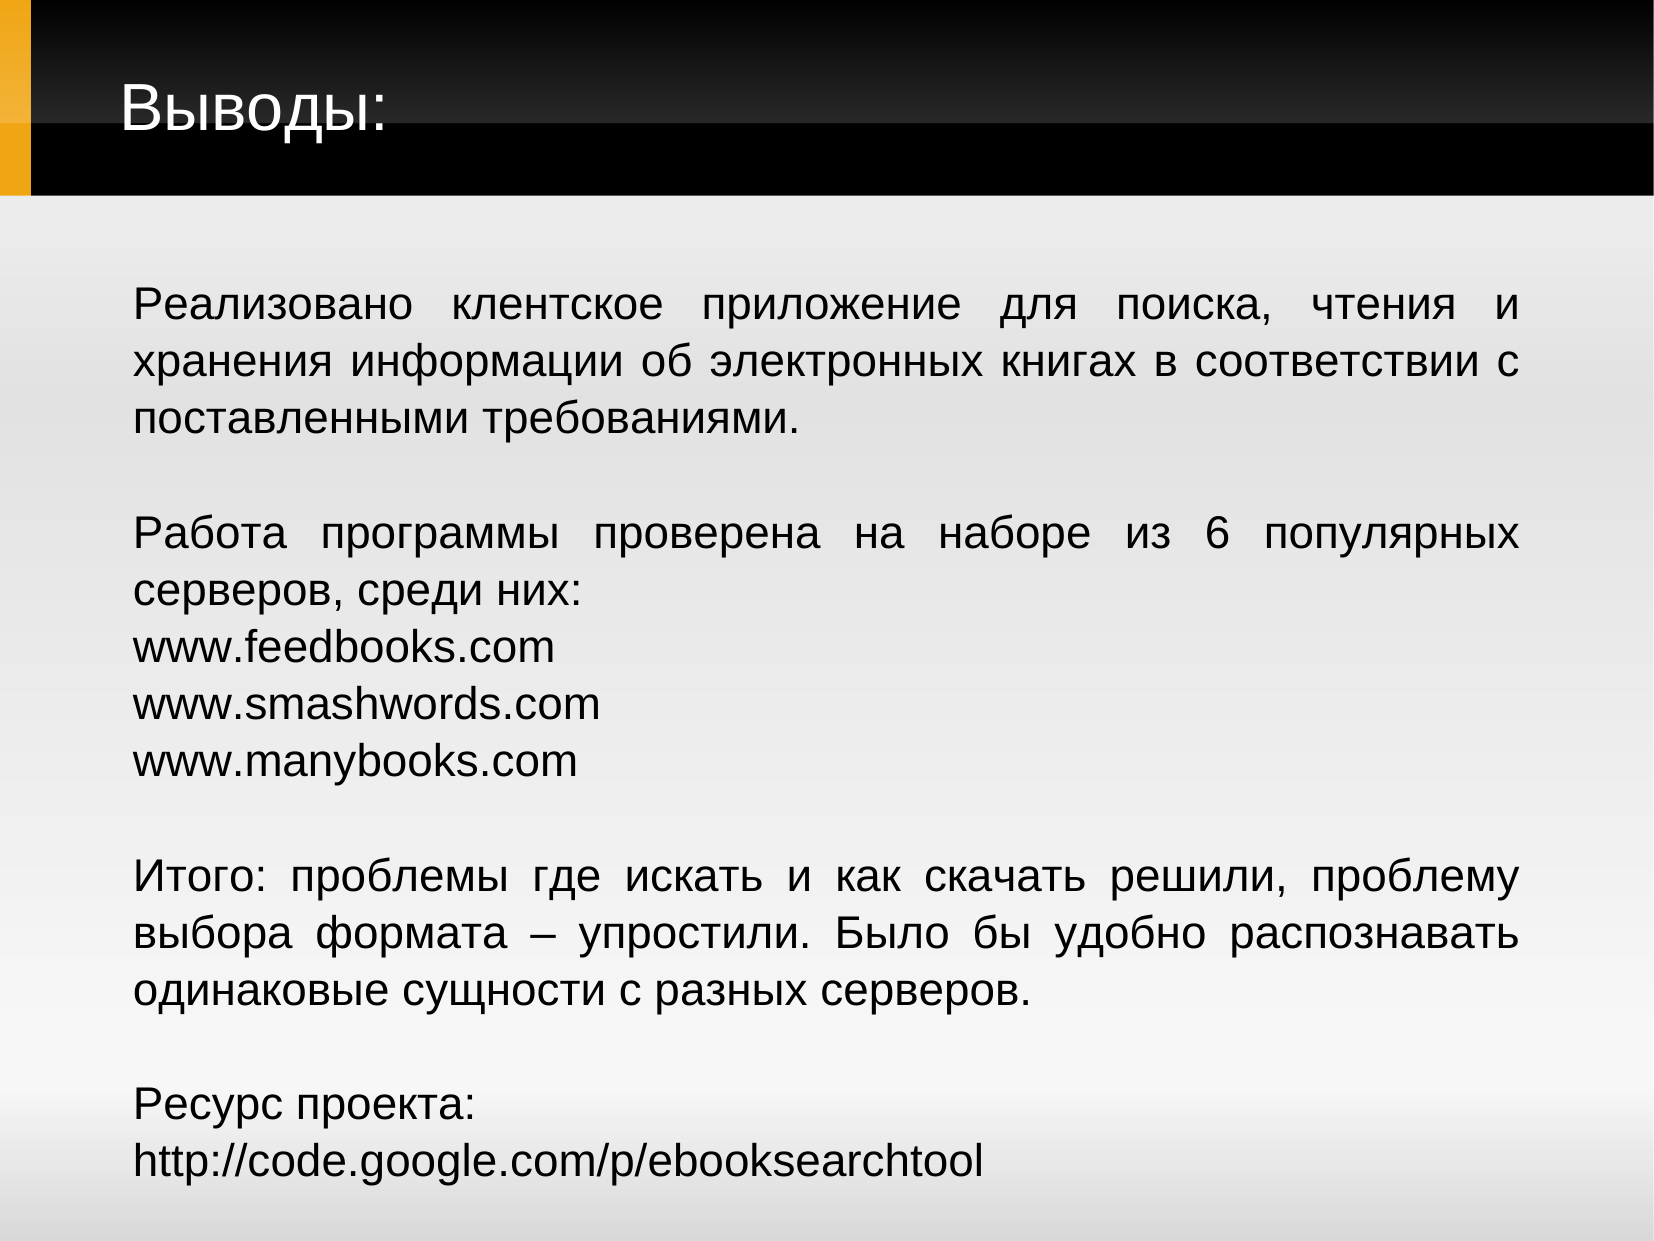

Выводы:
Реализовано клентское приложение для поиска, чтения и хранения информации об электронных книгах в соответствии с поставленными требованиями.
Работа программы проверена на наборе из 6 популярных серверов, среди них:
www.feedbooks.com
www.smashwords.com
www.manybooks.com
Итого: проблемы где искать и как скачать решили, проблему выбора формата – упростили. Было бы удобно распознавать одинаковые сущности с разных серверов.
Ресурс проекта:
http://code.google.com/p/ebooksearchtool